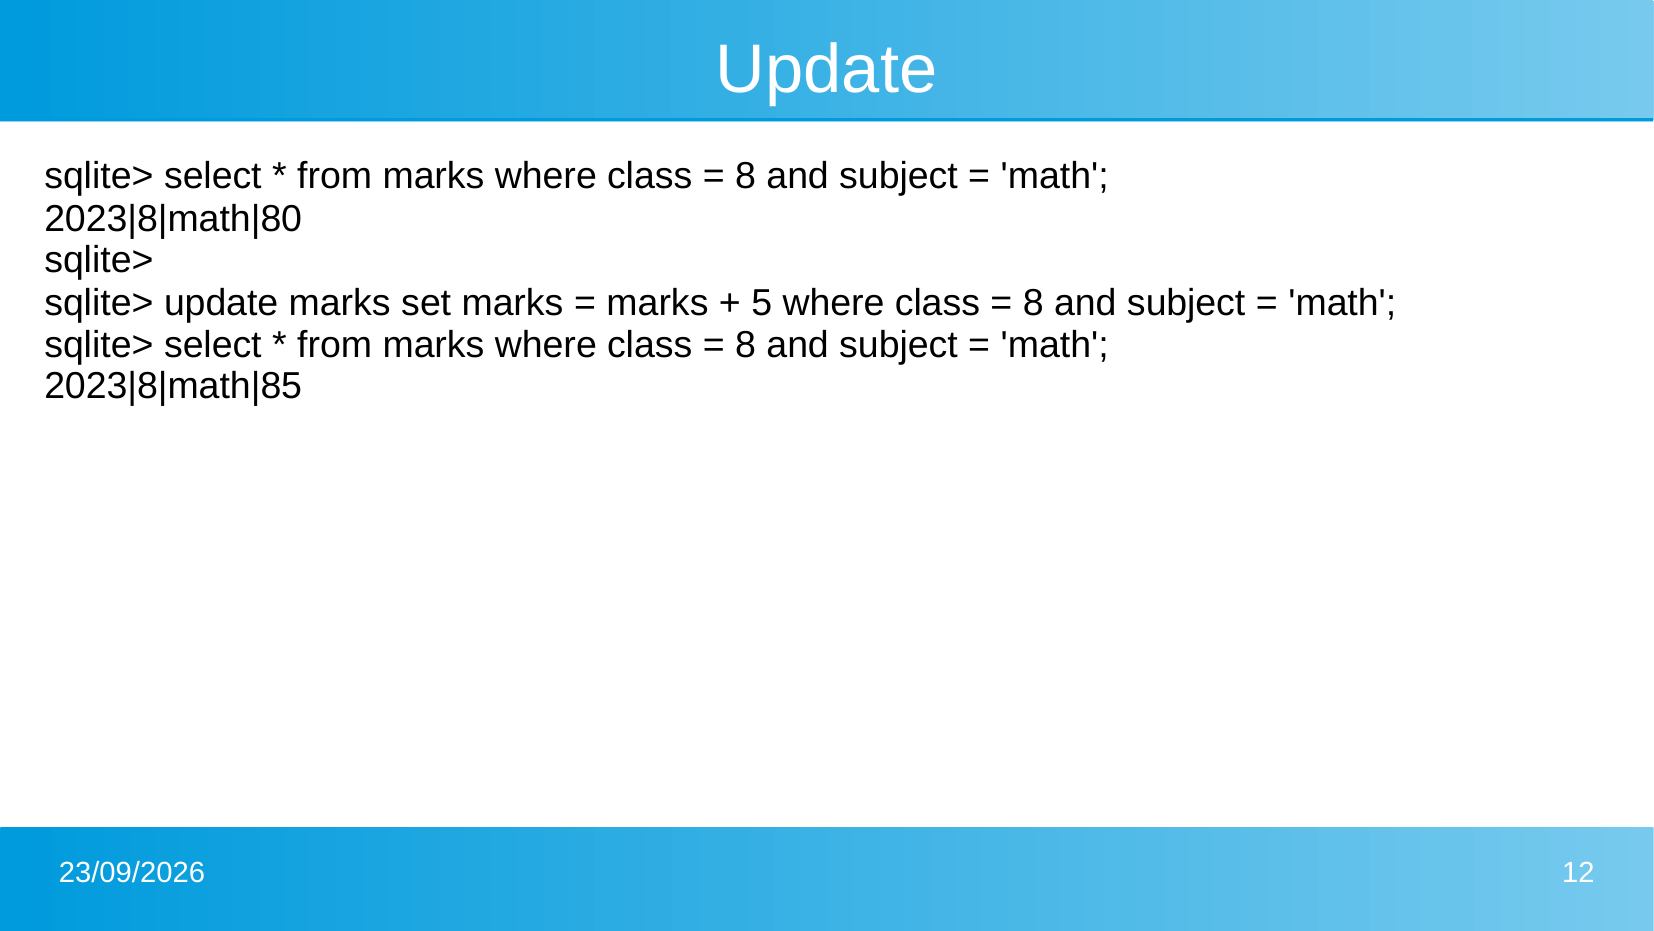

# Update
sqlite> select * from marks where class = 8 and subject = 'math';
2023|8|math|80
sqlite>
sqlite> update marks set marks = marks + 5 where class = 8 and subject = 'math';
sqlite> select * from marks where class = 8 and subject = 'math';
2023|8|math|85
12